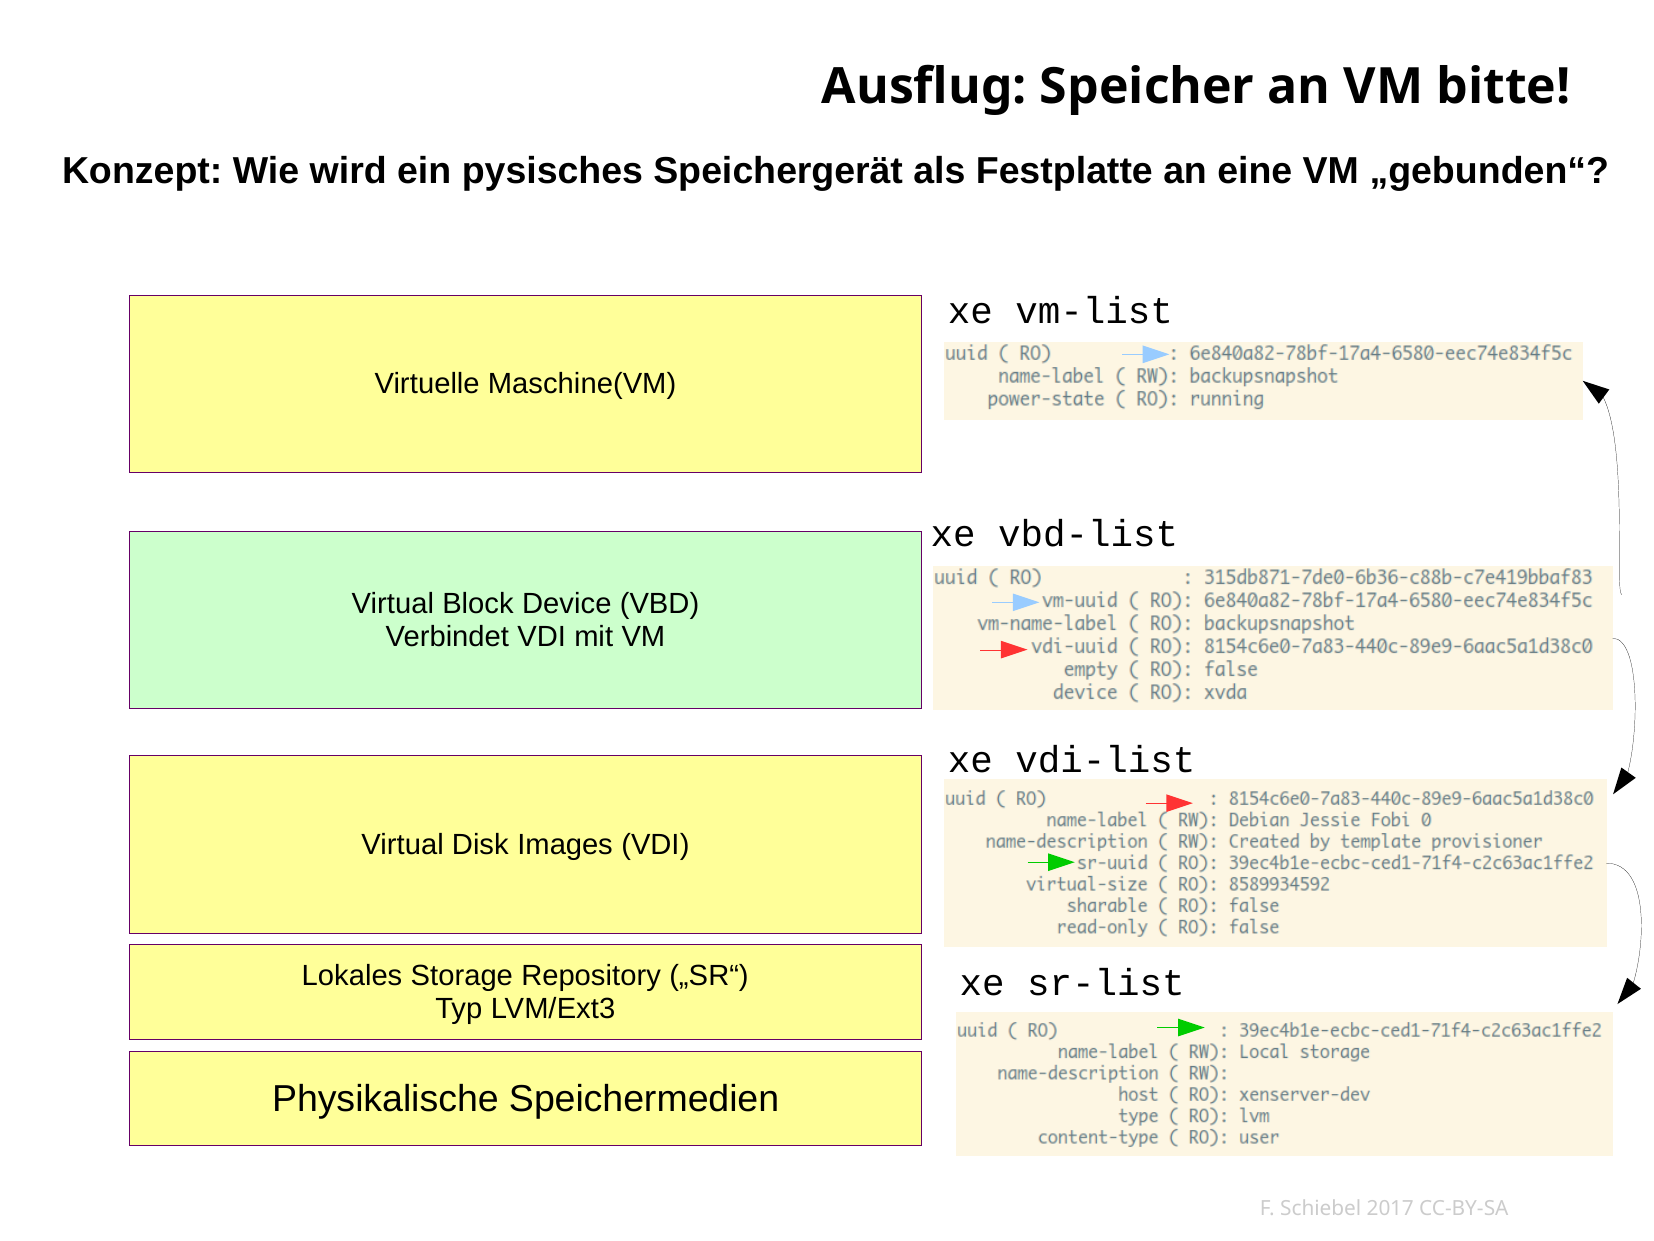

# Ausflug: Speicher an VM bitte!
Konzept: Wie wird ein pysisches Speichergerät als Festplatte an eine VM „gebunden“?
xe vm-list
Virtuelle Maschine(VM)
xe vbd-list
Virtual Block Device (VBD)
Verbindet VDI mit VM
xe vdi-list
Virtual Disk Images (VDI)
Lokales Storage Repository („SR“)
Typ LVM/Ext3
xe sr-list
Physikalische Speichermedien